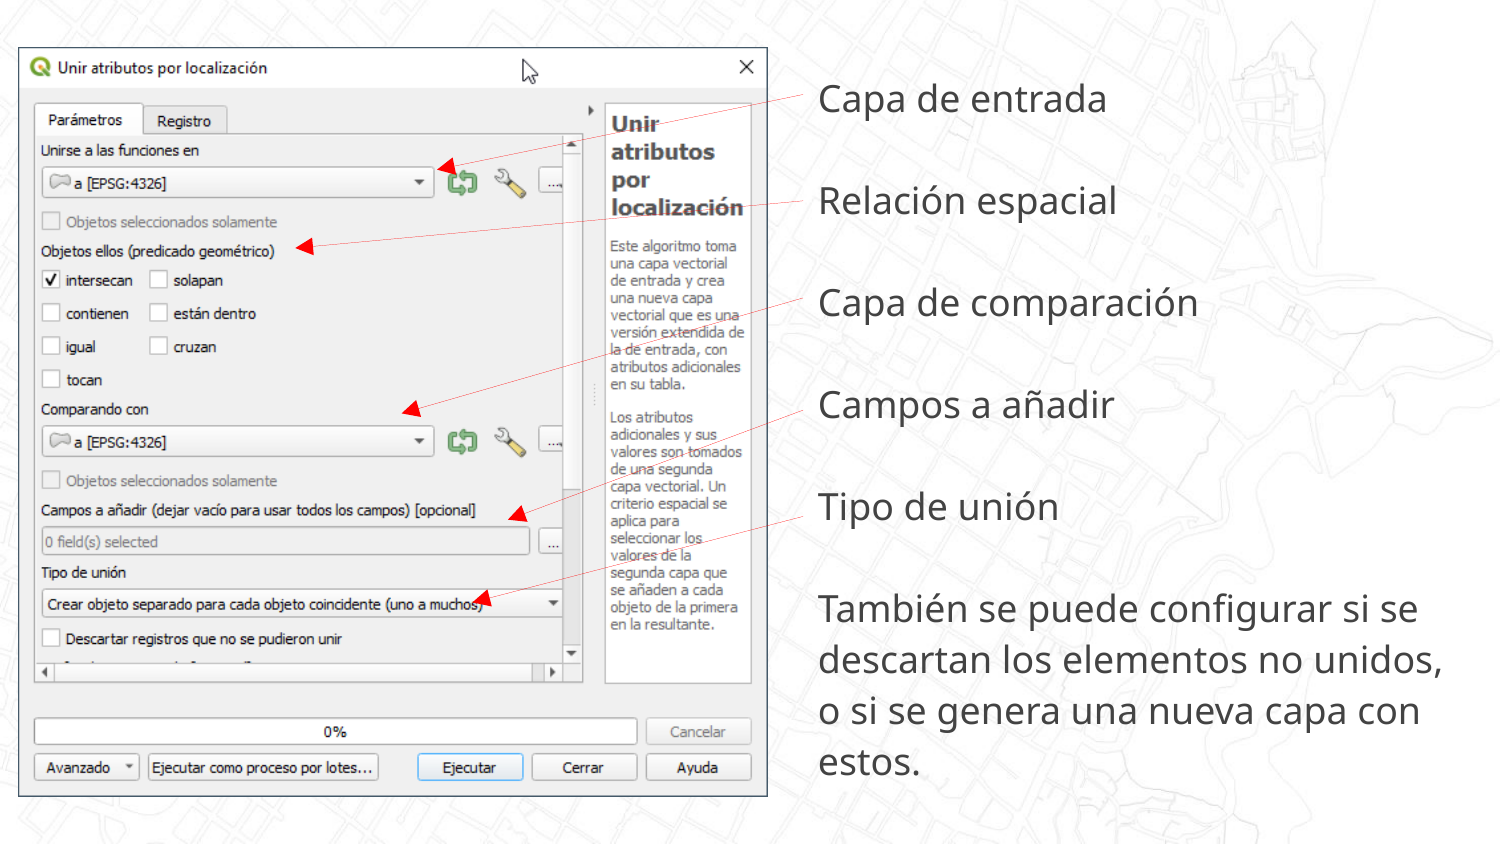

Capa de entrada
Relación espacial
Capa de comparación
Campos a añadir
Tipo de unión
También se puede configurar si se descartan los elementos no unidos, o si se genera una nueva capa con estos.